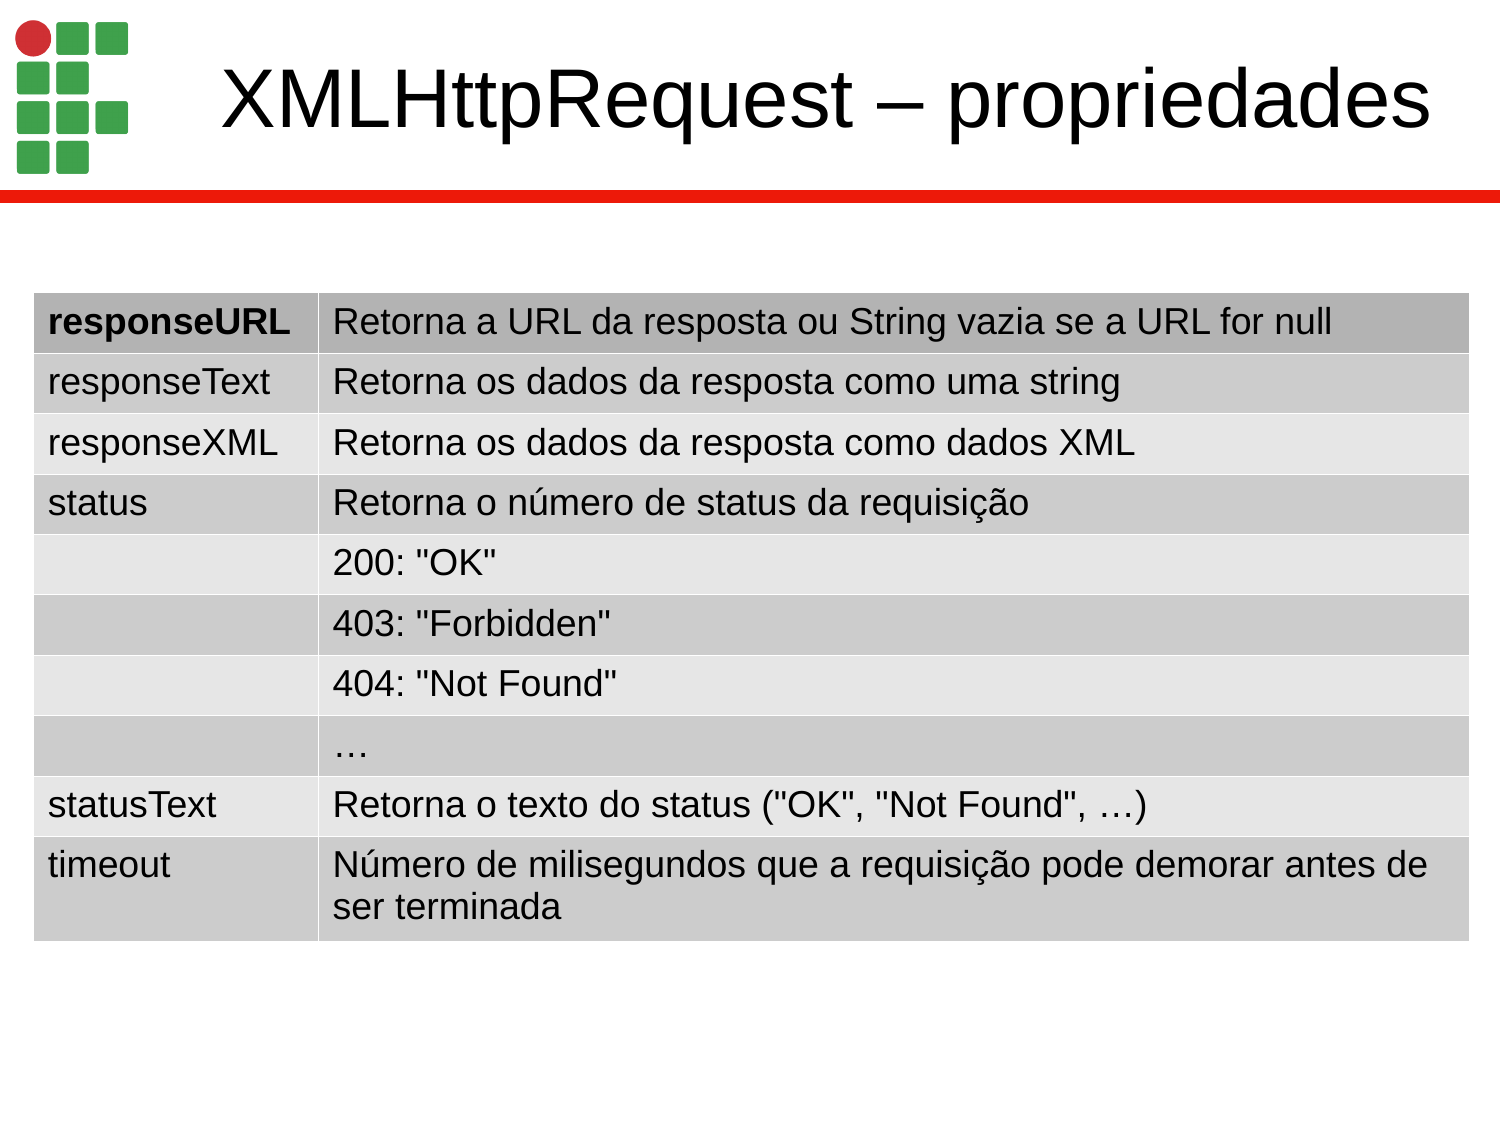

# XMLHttpRequest – propriedades
| responseURL | Retorna a URL da resposta ou String vazia se a URL for null |
| --- | --- |
| responseText | Retorna os dados da resposta como uma string |
| responseXML | Retorna os dados da resposta como dados XML |
| status | Retorna o número de status da requisição |
| | 200: "OK" |
| | 403: "Forbidden" |
| | 404: "Not Found" |
| | … |
| statusText | Retorna o texto do status ("OK", "Not Found", …) |
| timeout | Número de milisegundos que a requisição pode demorar antes de ser terminada |